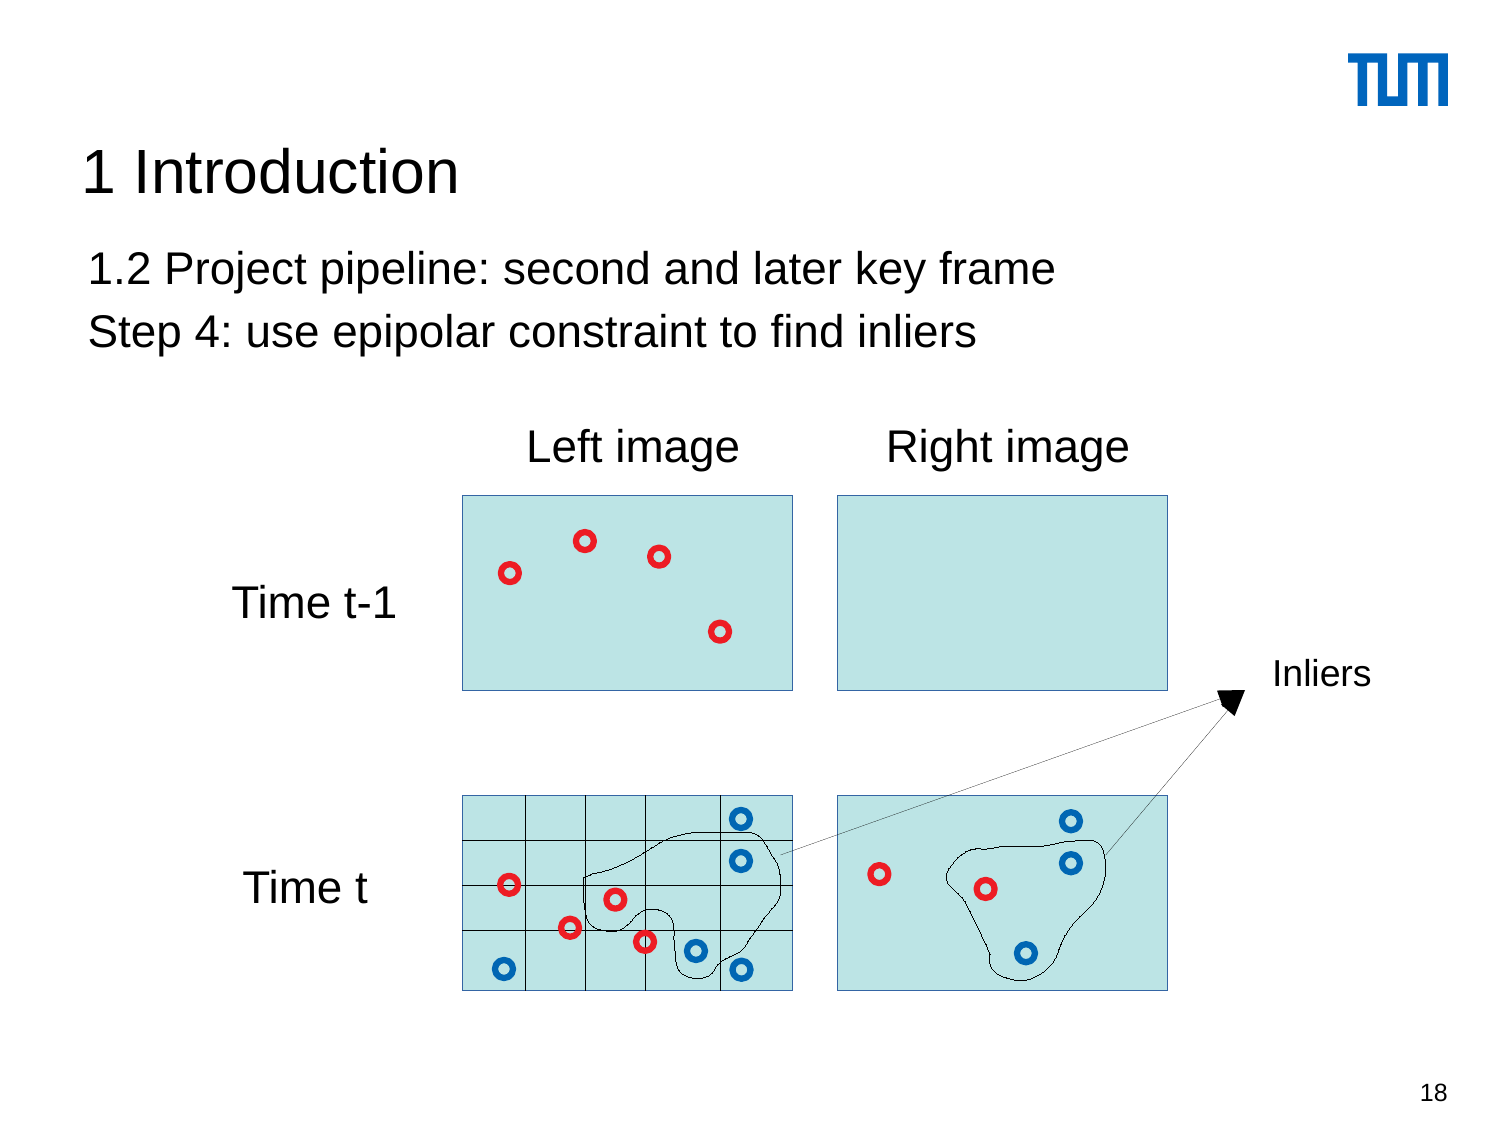

1 Introduction
# 1.2 Project pipeline: second and later key frame
Step 4: use epipolar constraint to find inliers
Left image
Right image
Time t-1
Inliers
Time t